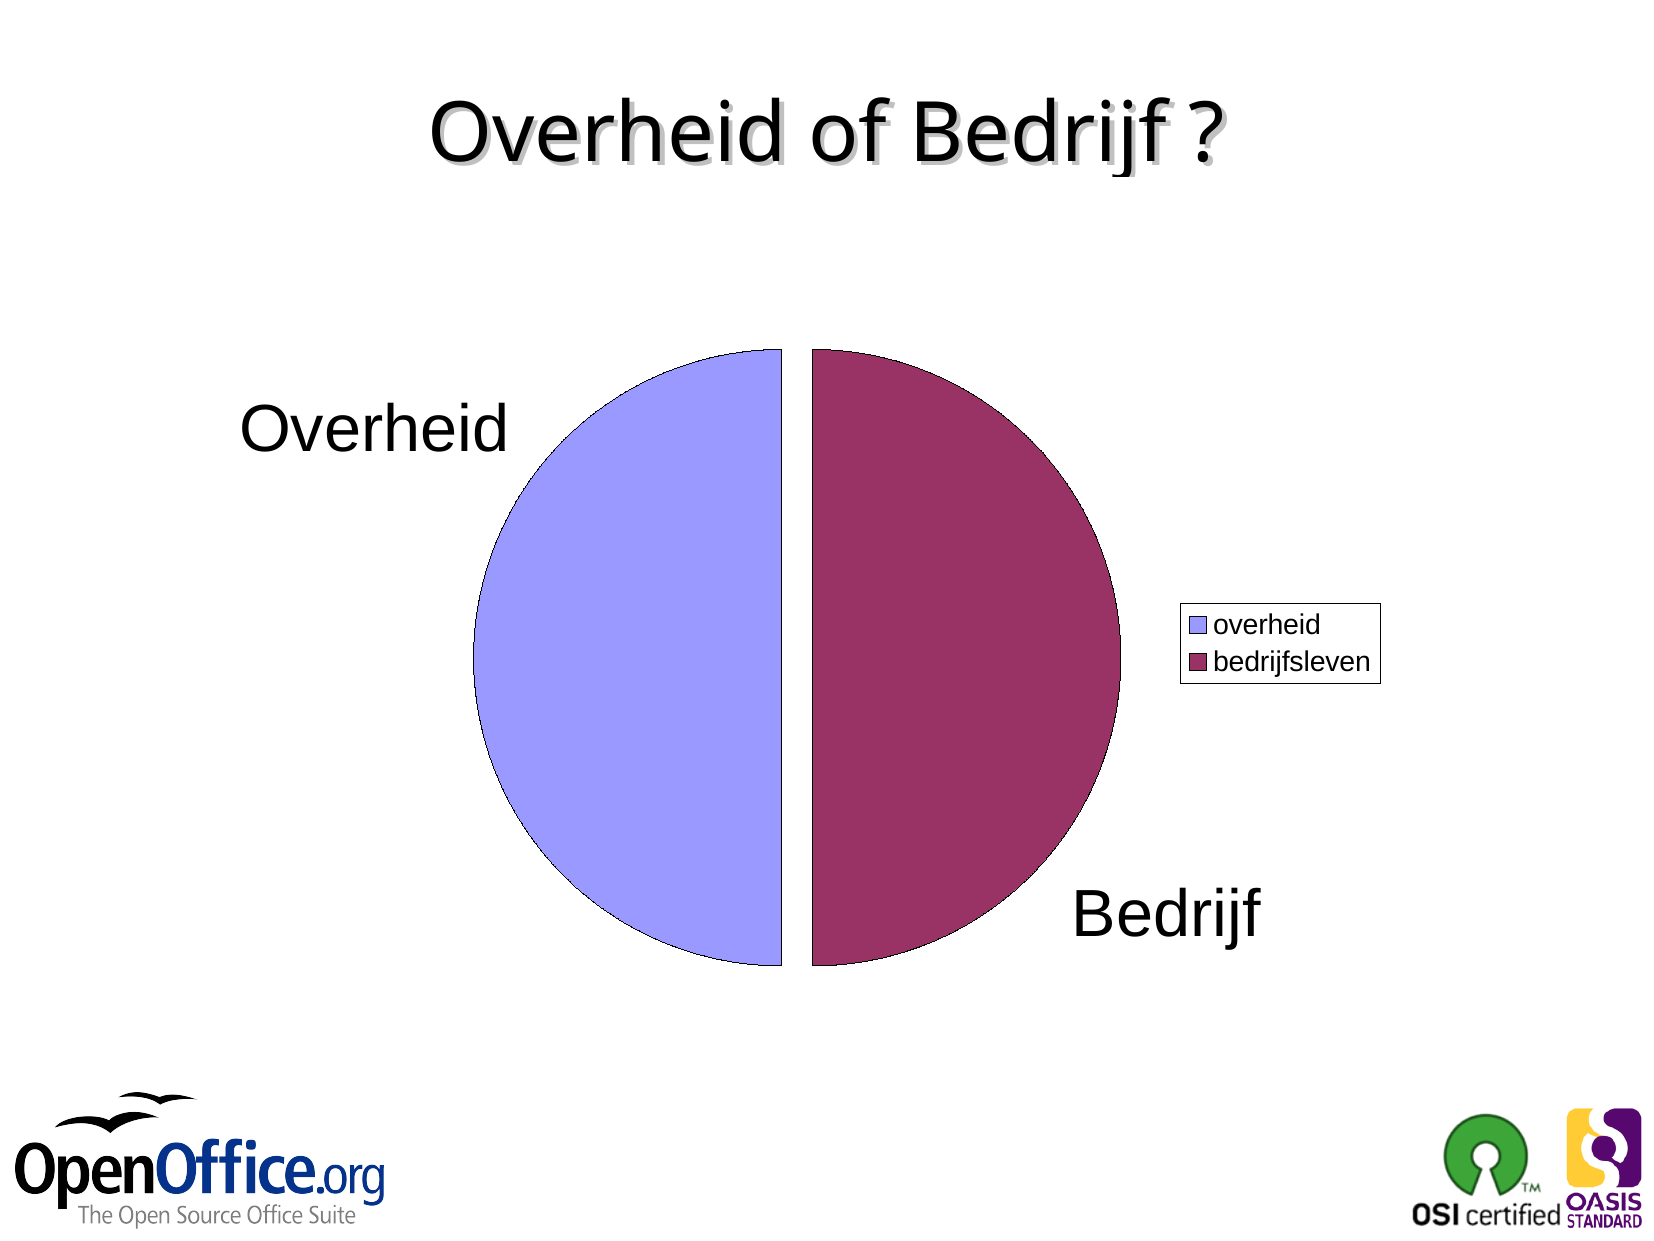

# Overheid of Bedrijf ?
### Chart
| Category | Rij 86 |
|---|---|
| overheid | 33.0 |
| bedrijfsleven | 33.0 |Overheid
Bedrijf